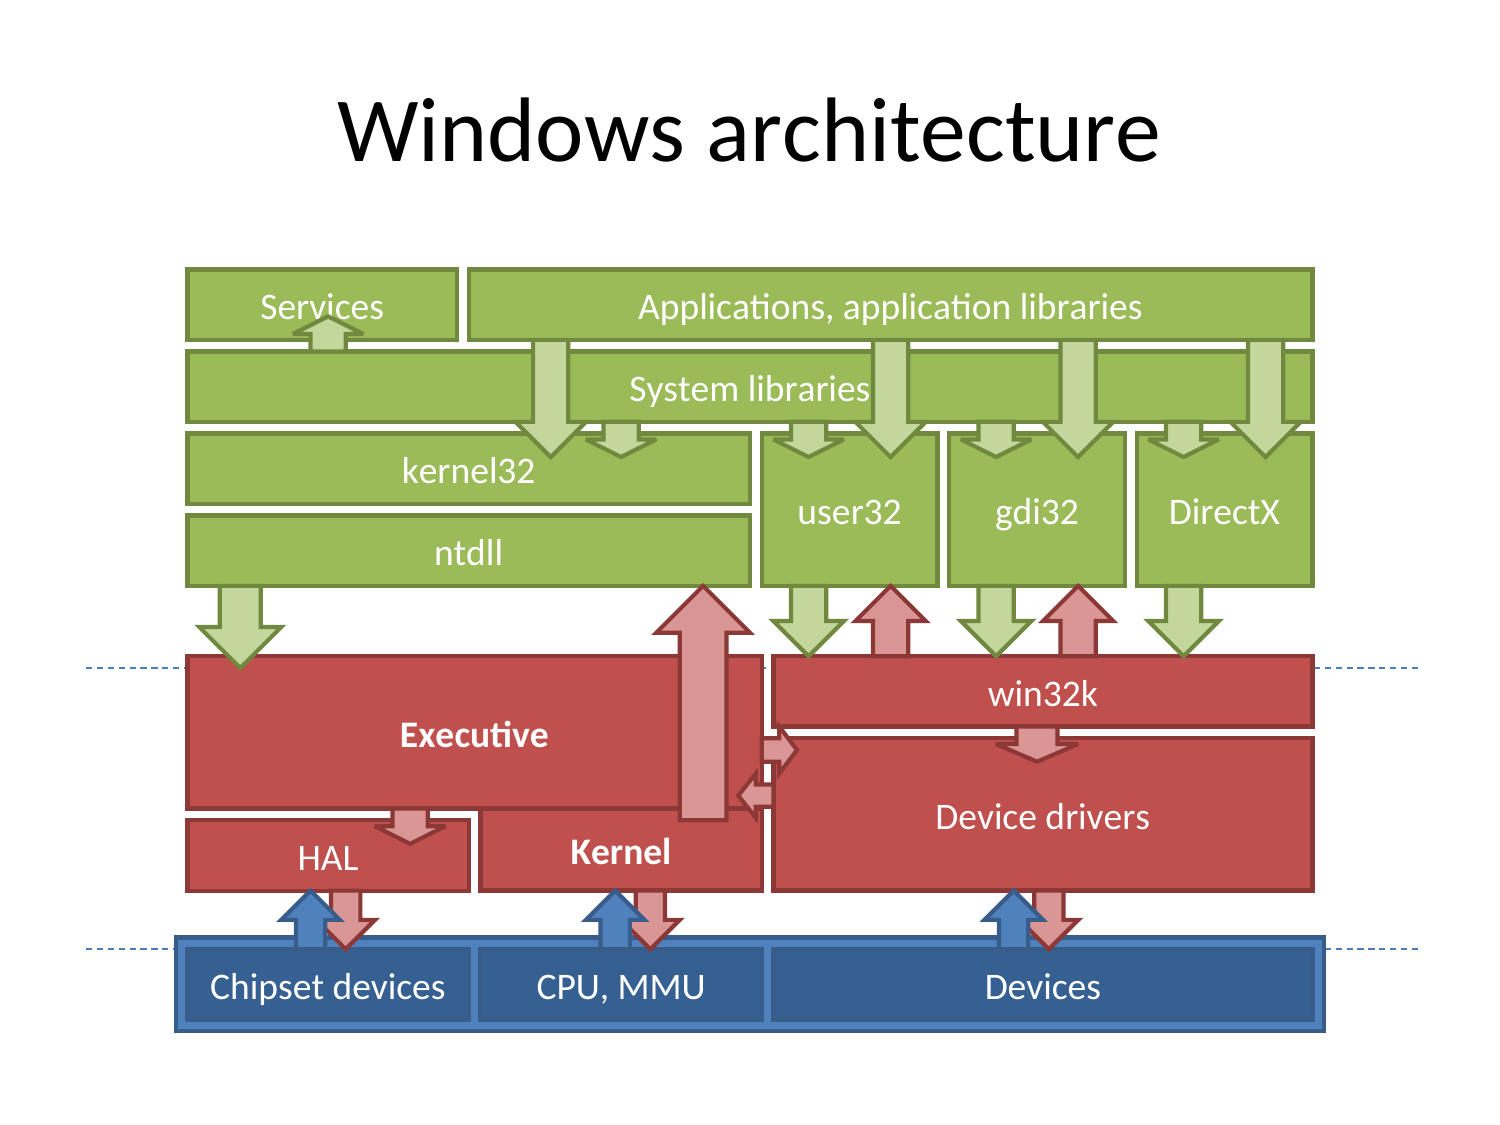

# Windows architecture
Services
Applications, application libraries
System libraries
kernel32
user32
gdi32
DirectX
ntdll
Executive
win32k
Device drivers
Kernel
HAL
Chipset devices
CPU, MMU
Devices